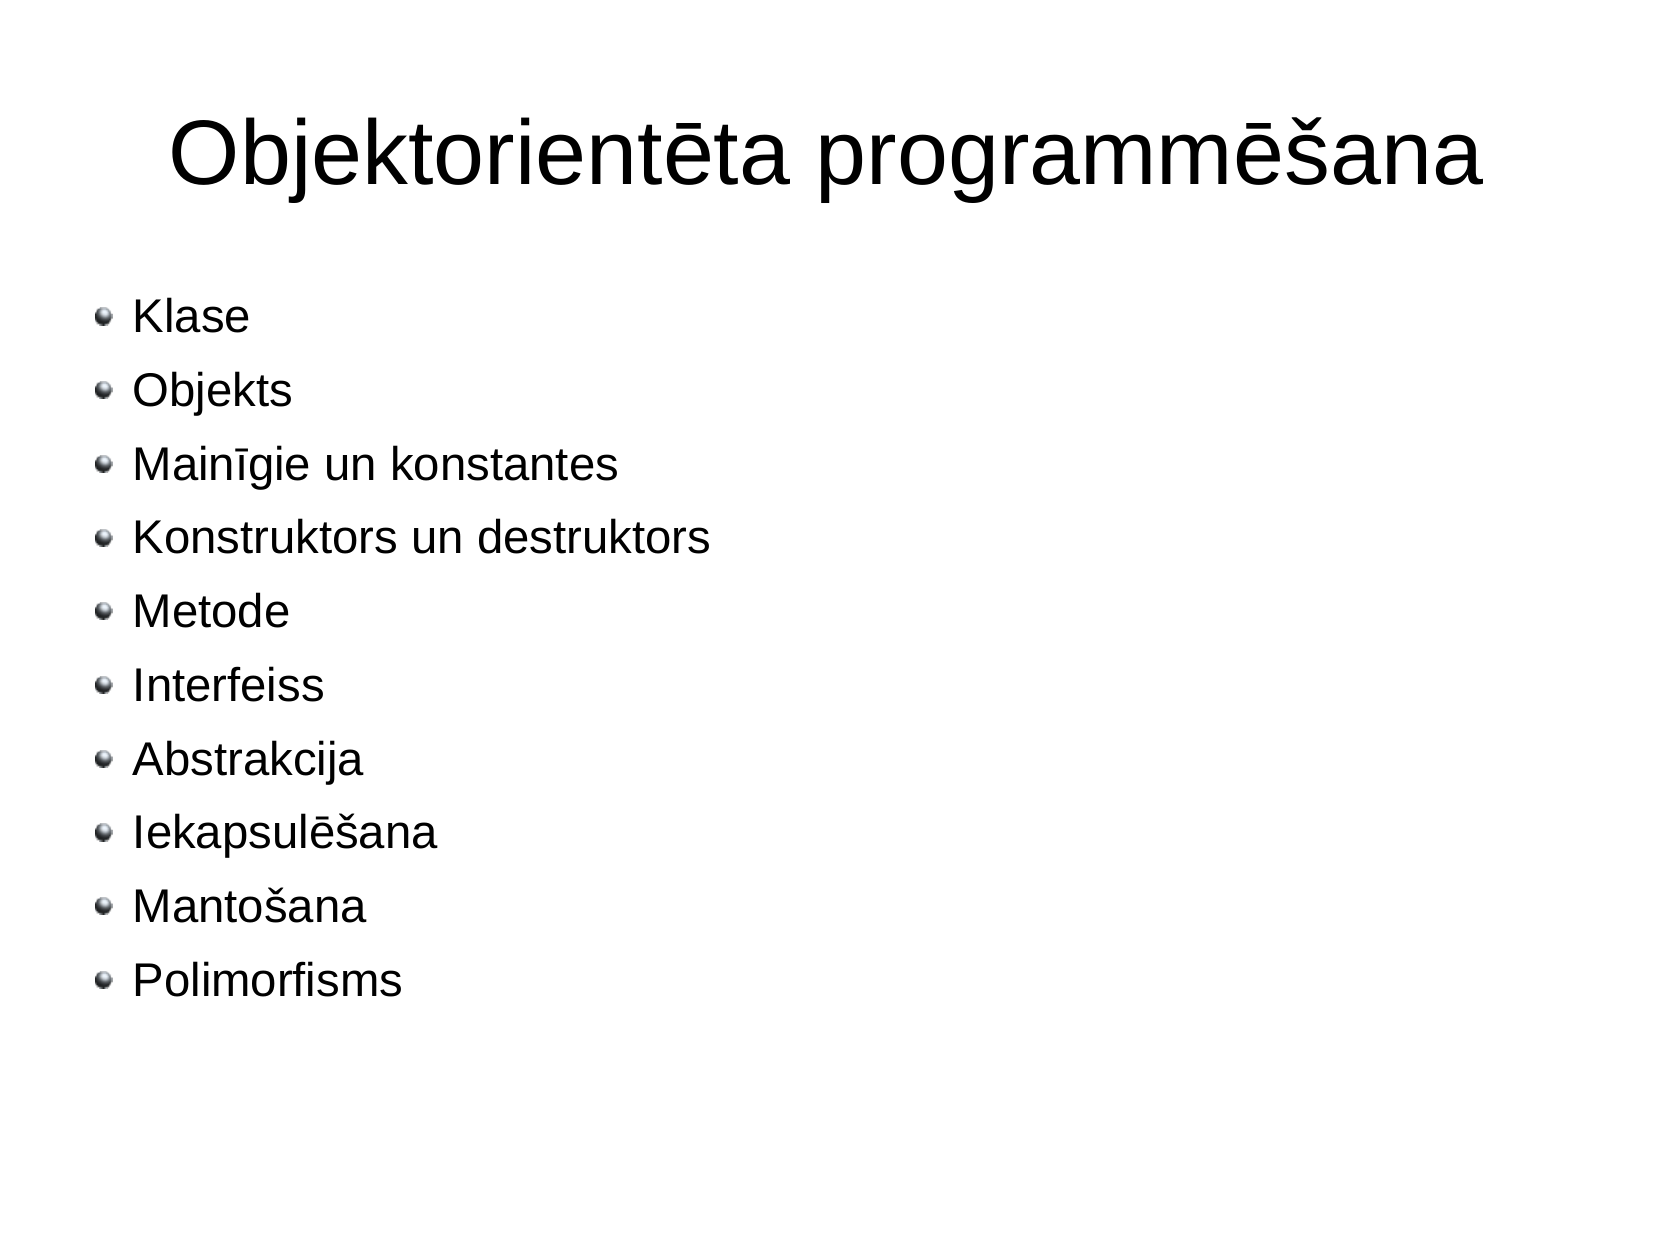

# Objektorientēta programmēšana
Klase
Objekts
Mainīgie un konstantes
Konstruktors un destruktors
Metode
Interfeiss
Abstrakcija
Iekapsulēšana
Mantošana
Polimorfisms